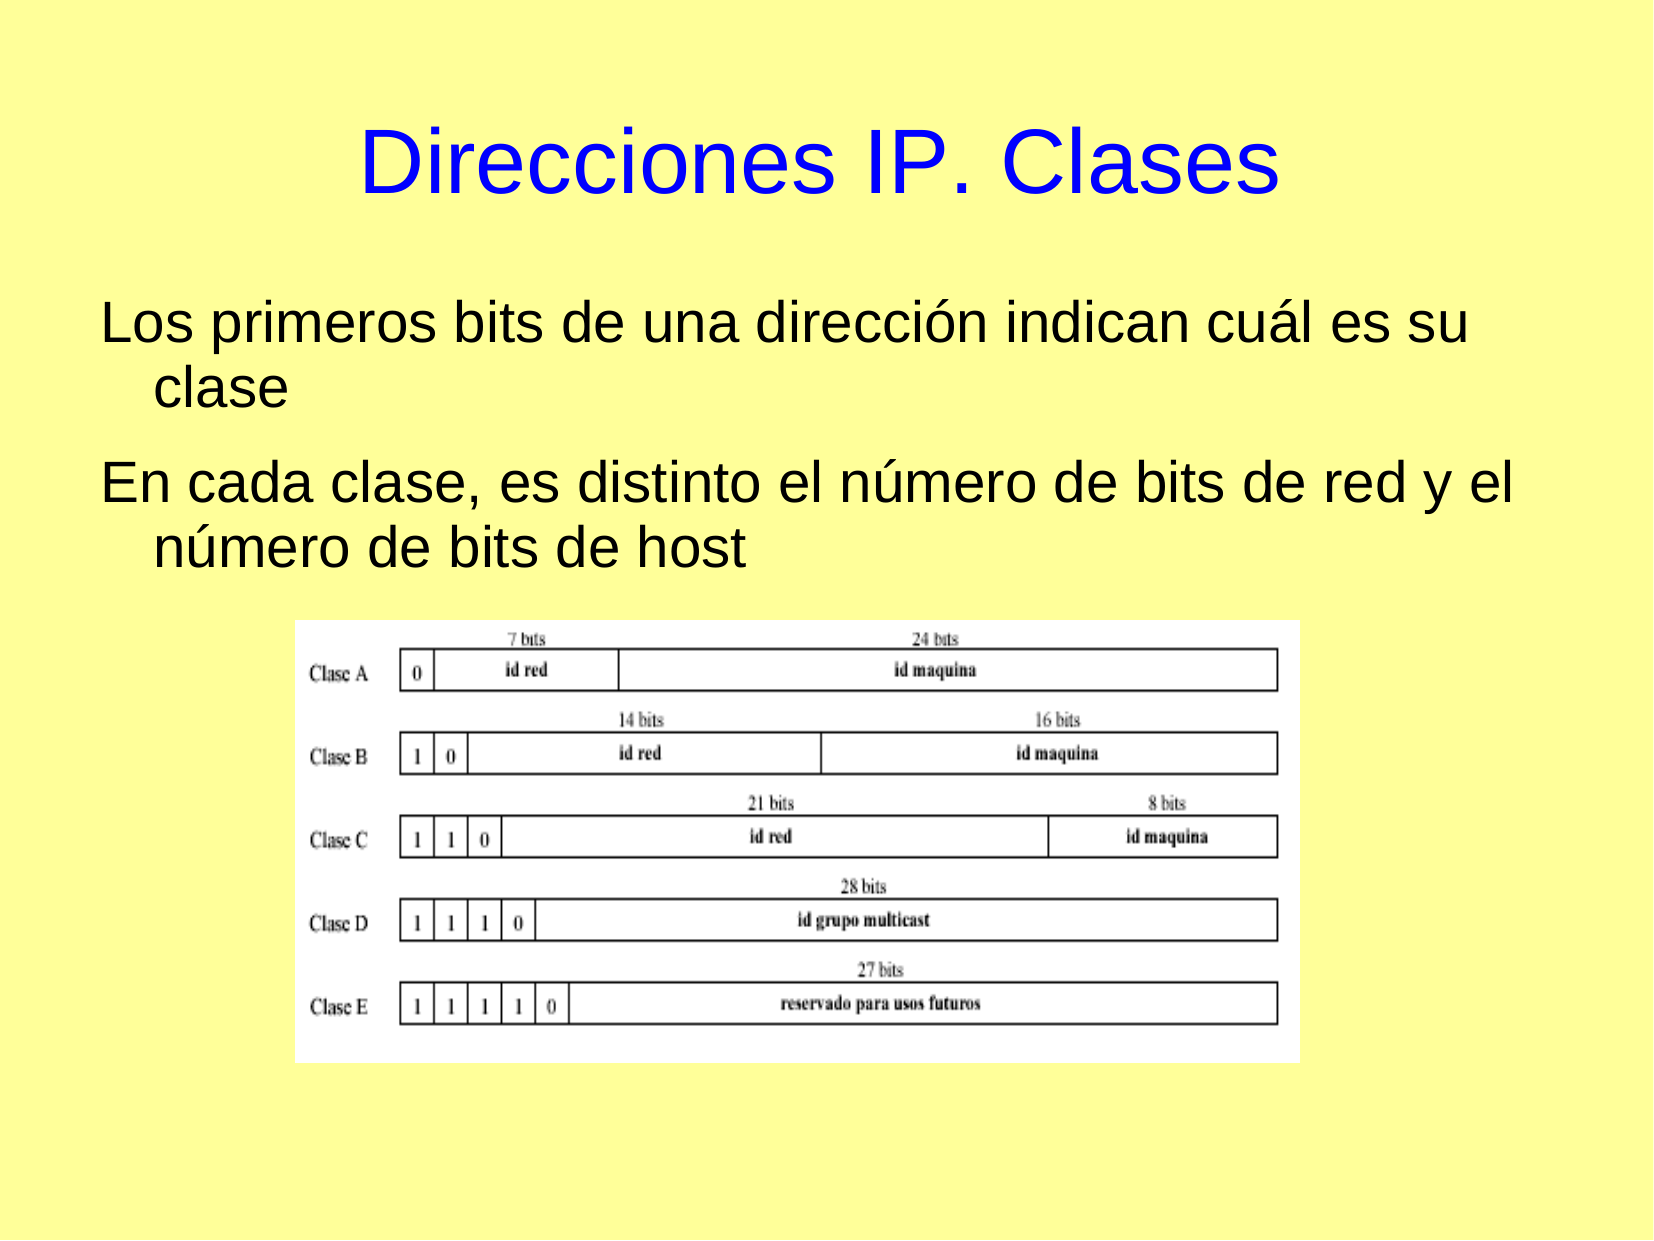

# Direcciones IP. Clases
Los primeros bits de una dirección indican cuál es su clase
En cada clase, es distinto el número de bits de red y el número de bits de host